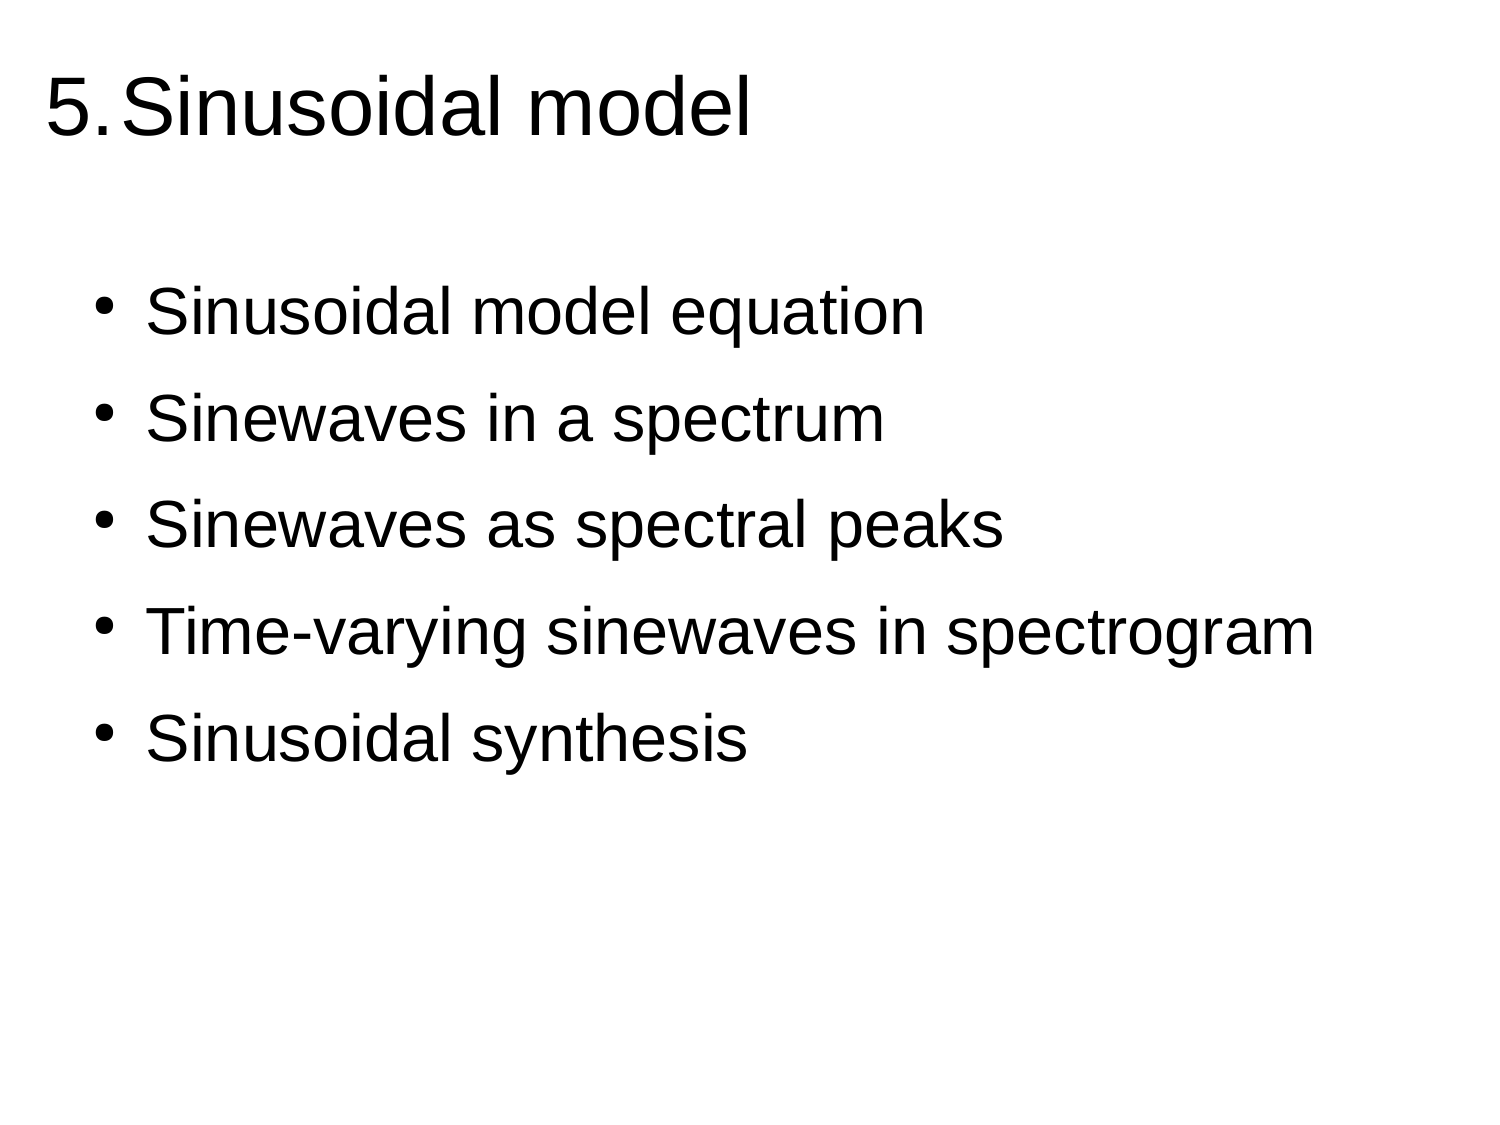

# 5.	Sinusoidal model
Sinusoidal model equation
Sinewaves in a spectrum
Sinewaves as spectral peaks
Time-varying sinewaves in spectrogram
Sinusoidal synthesis